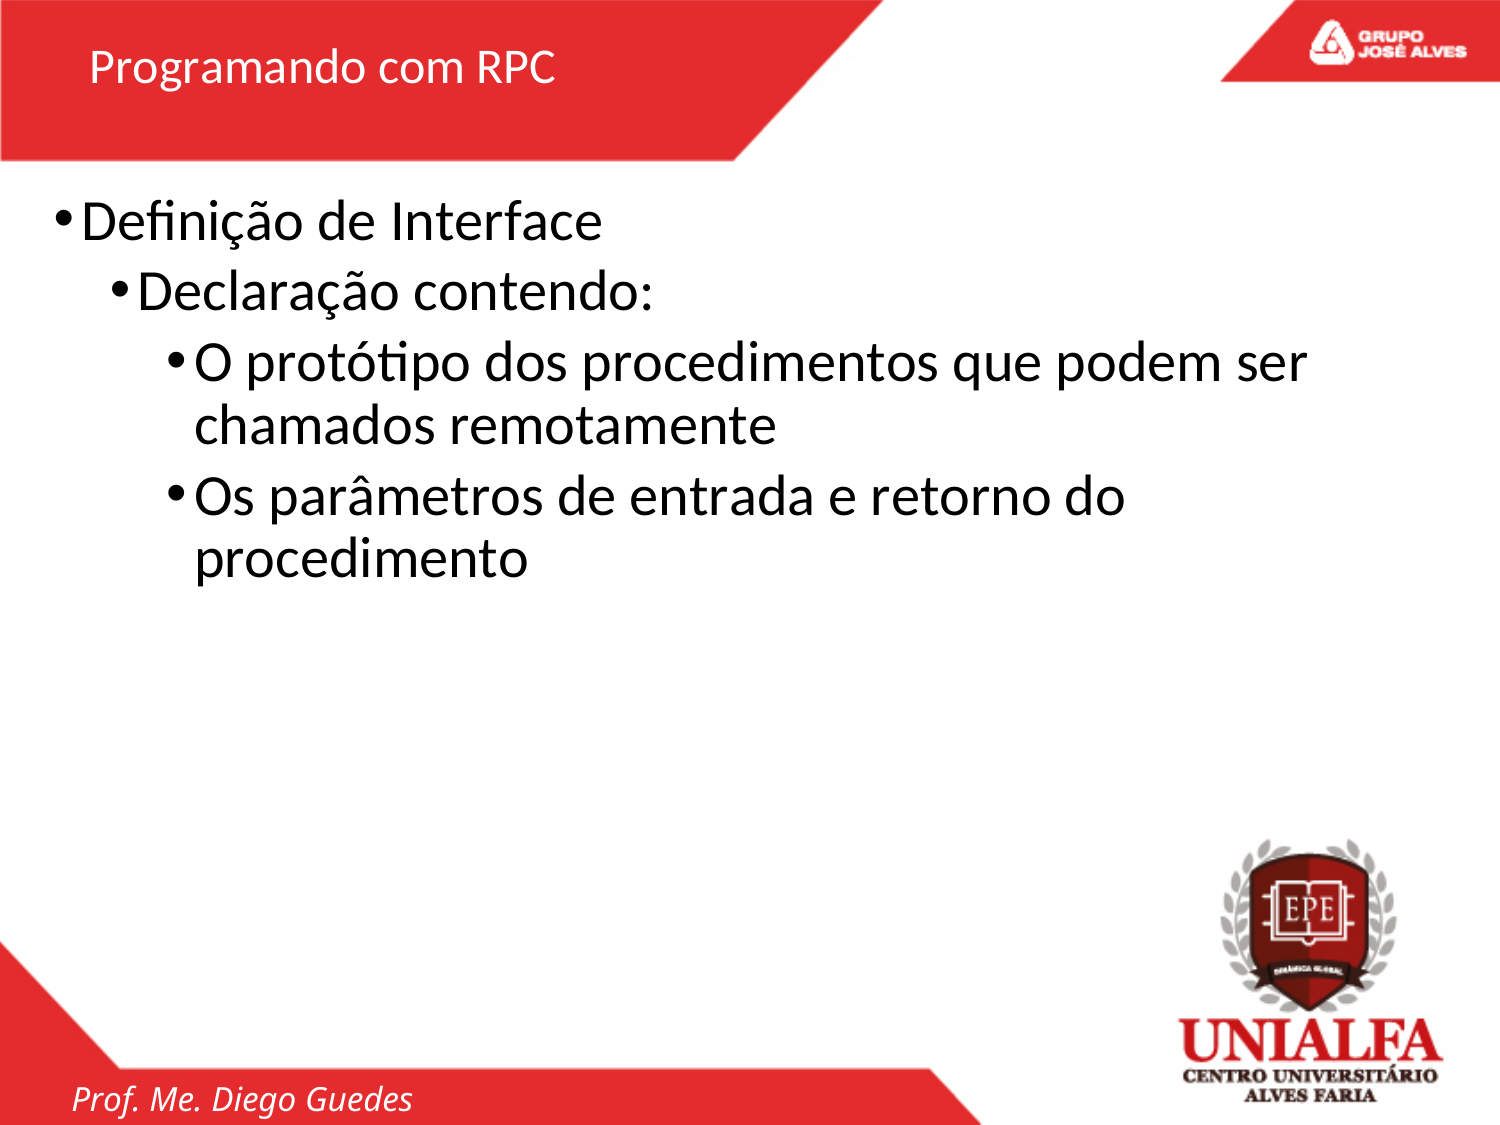

Programando com RPC
# Definição de Interface
Declaração contendo:
O protótipo dos procedimentos que podem ser chamados remotamente
Os parâmetros de entrada e retorno do procedimento
Prof. Me. Diego Guedes